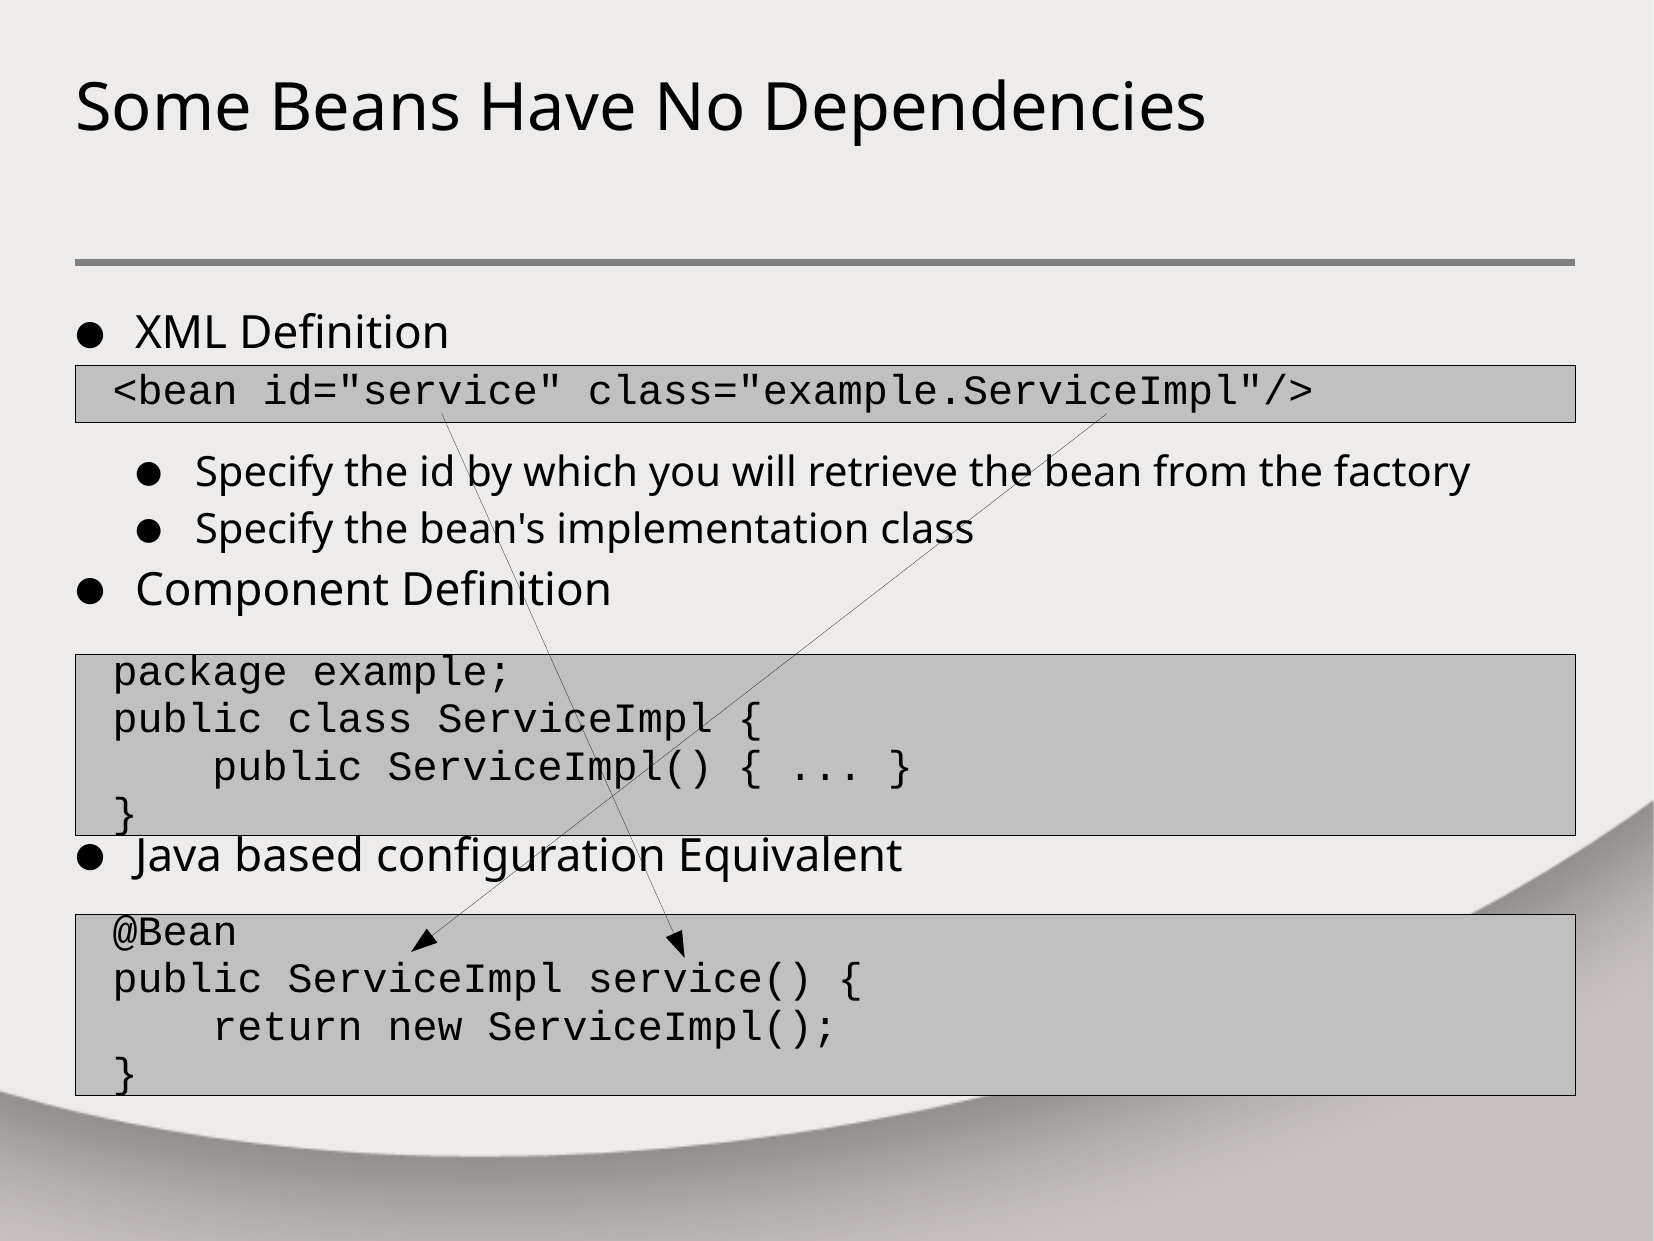

Some Beans Have No Dependencies
# XML Definition
Specify the id by which you will retrieve the bean from the factory
Specify the bean's implementation class
Component Definition
Java based configuration Equivalent
<bean id="service" class="example.ServiceImpl"/>
package example;
public class ServiceImpl {
 public ServiceImpl() { ... }
}
@Bean
public ServiceImpl service() {
 return new ServiceImpl();
}